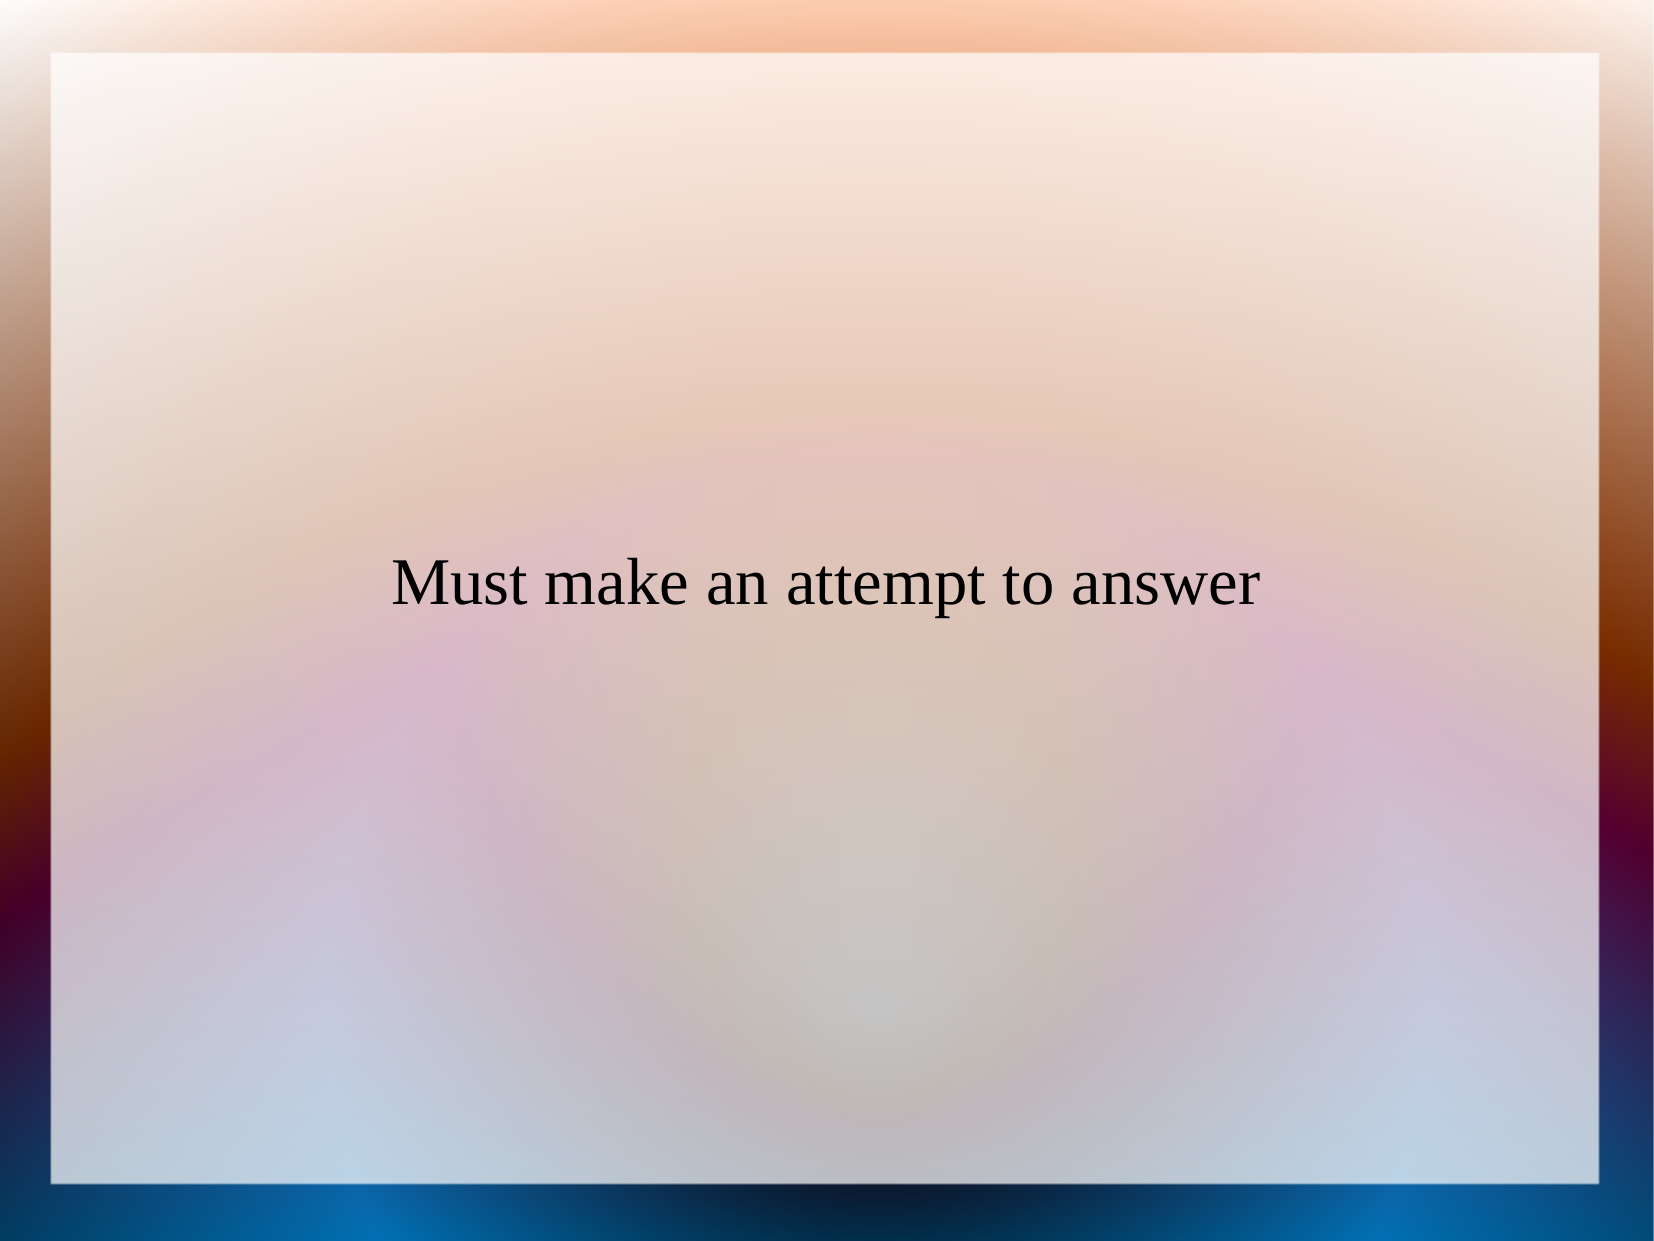

# Must make an attempt to answer